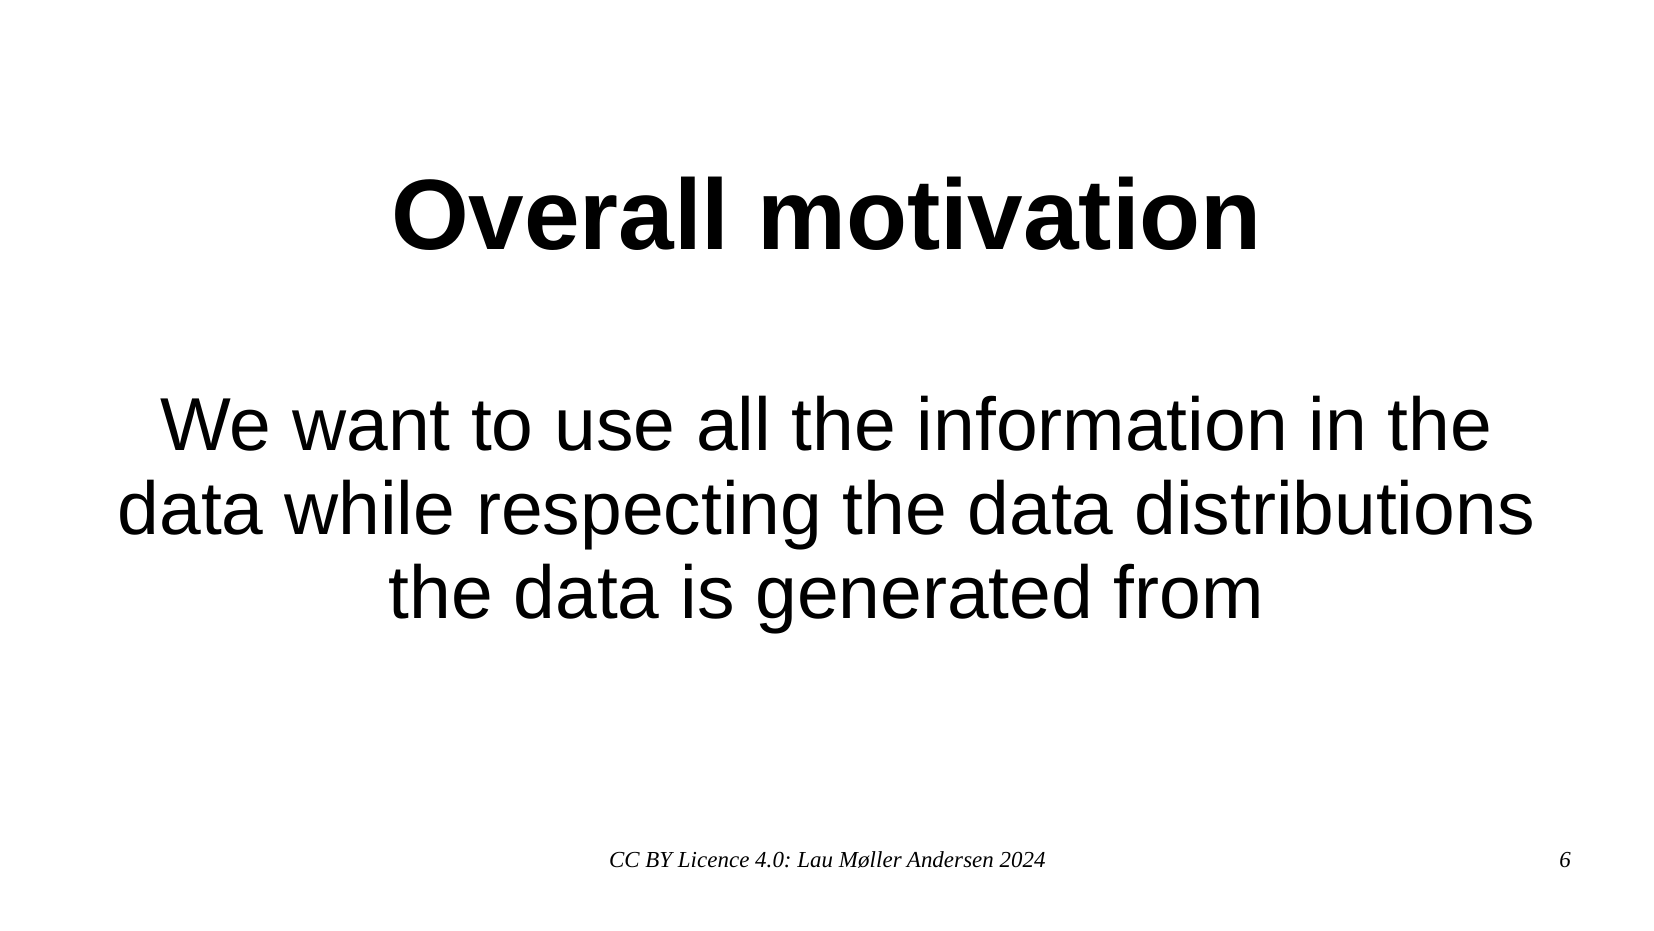

# Overall motivation
We want to use all the information in the data while respecting the data distributions the data is generated from
CC BY Licence 4.0: Lau Møller Andersen 2024
6